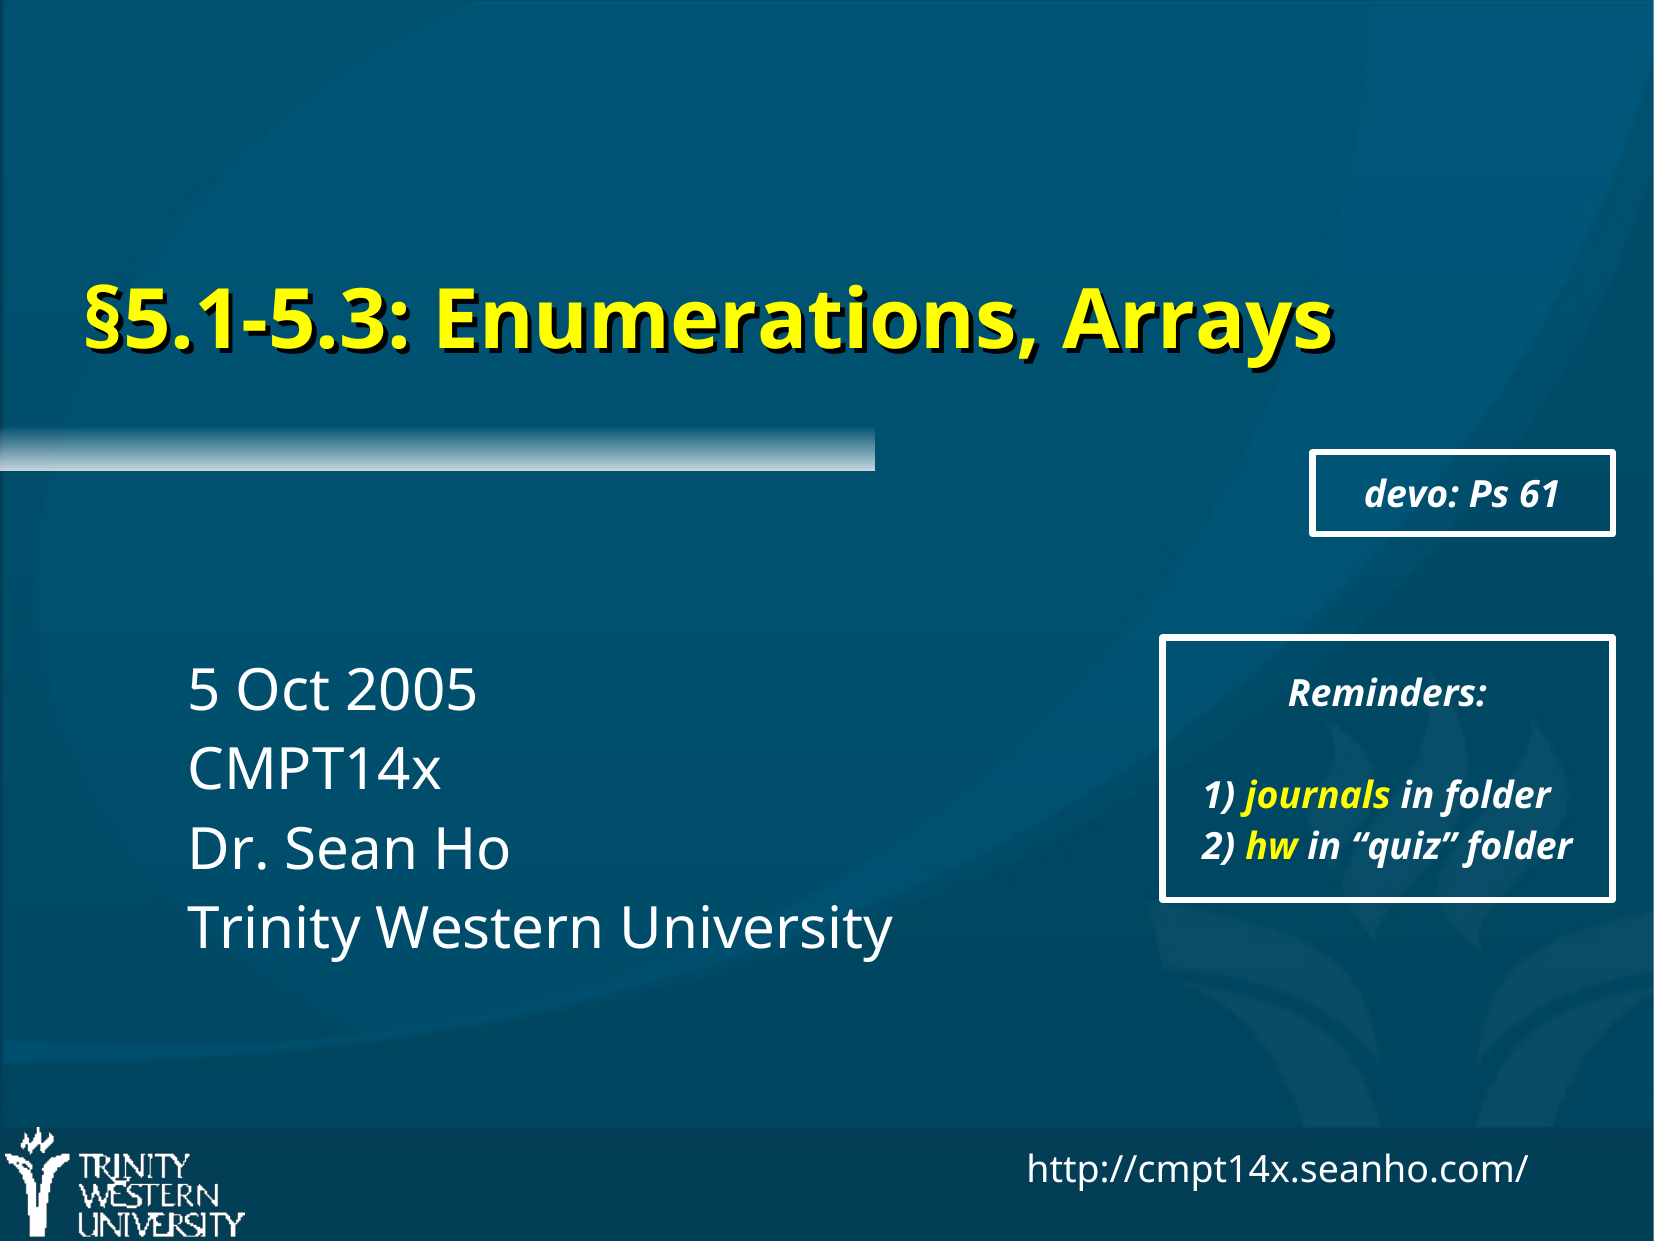

# §5.1-5.3: Enumerations, Arrays
devo: Ps 61
5 Oct 2005
CMPT14x
Dr. Sean Ho
Trinity Western University
Reminders:
1) journals in folder
2) hw in “quiz” folder
http://cmpt14x.seanho.com/